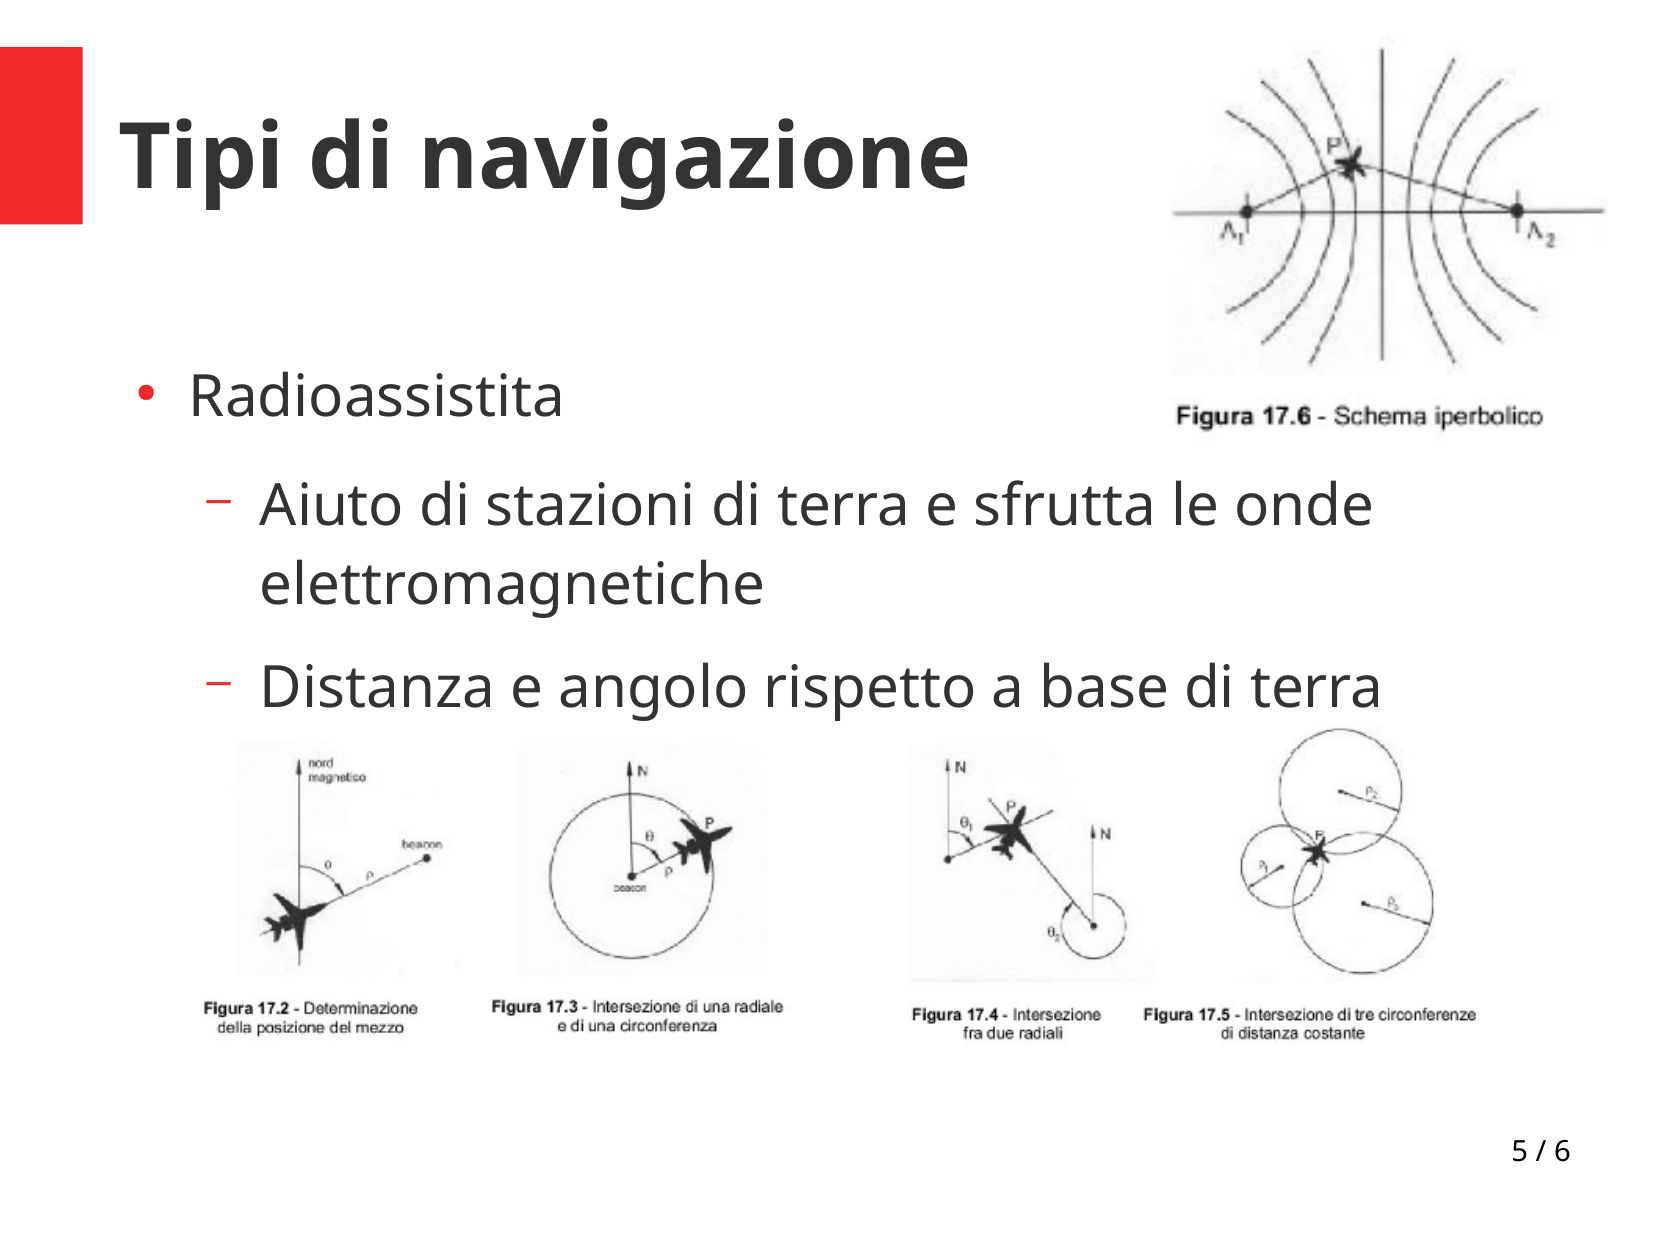

# Tipi di navigazione
Radioassistita
Aiuto di stazioni di terra e sfrutta le onde elettromagnetiche
Distanza e angolo rispetto a base di terra
5